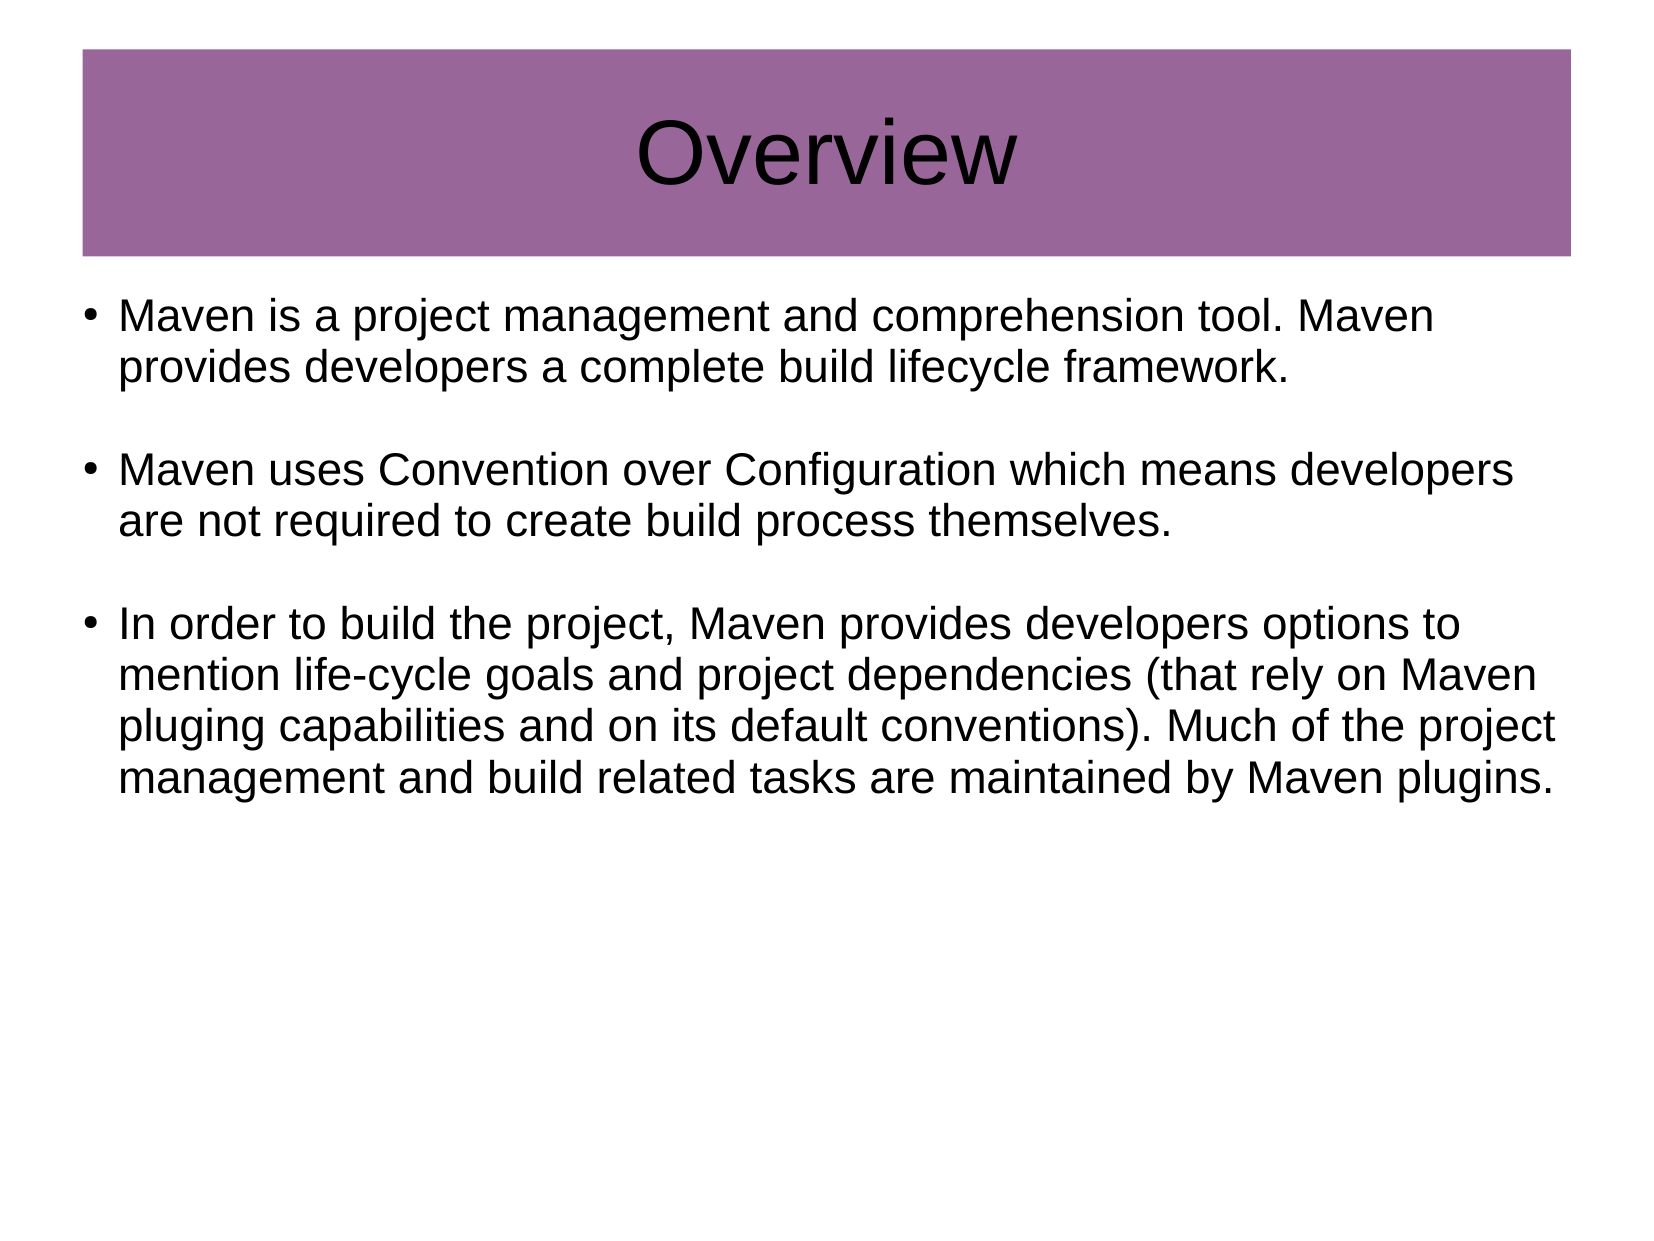

# Overview
Maven is a project management and comprehension tool. Maven provides developers a complete build lifecycle framework.
Maven uses Convention over Configuration which means developers are not required to create build process themselves.
In order to build the project, Maven provides developers options to mention life-cycle goals and project dependencies (that rely on Maven pluging capabilities and on its default conventions). Much of the project management and build related tasks are maintained by Maven plugins.